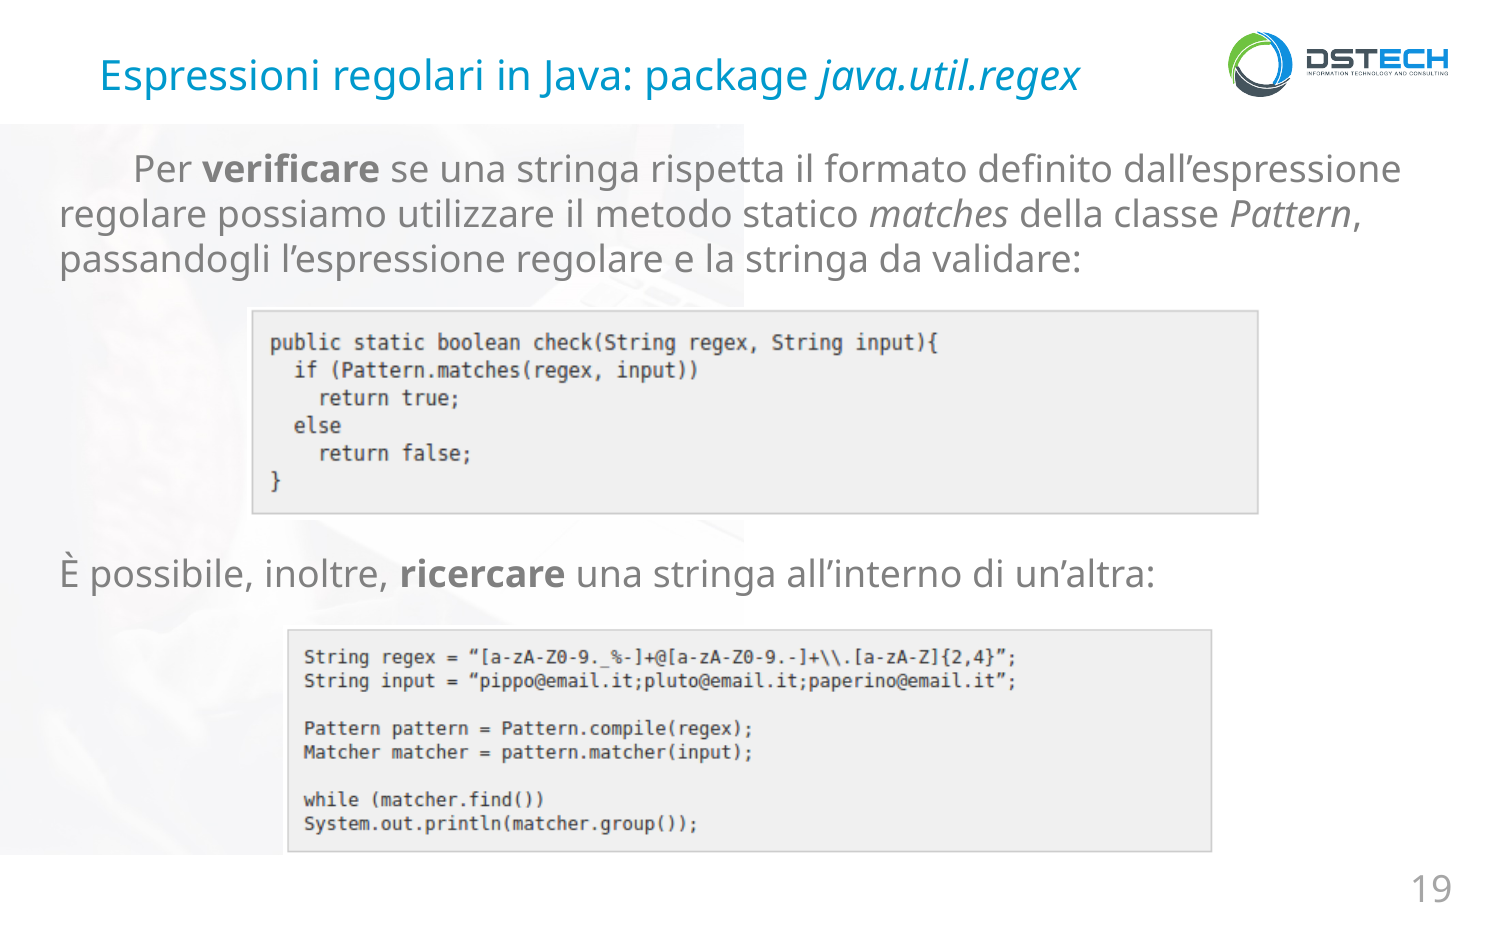

Espressioni regolari in Java: package java.util.regex
	Per verificare se una stringa rispetta il formato definito dall’espressione regolare possiamo utilizzare il metodo statico matches della classe Pattern, passandogli l’espressione regolare e la stringa da validare:
È possibile, inoltre, ricercare una stringa all’interno di un’altra:
19